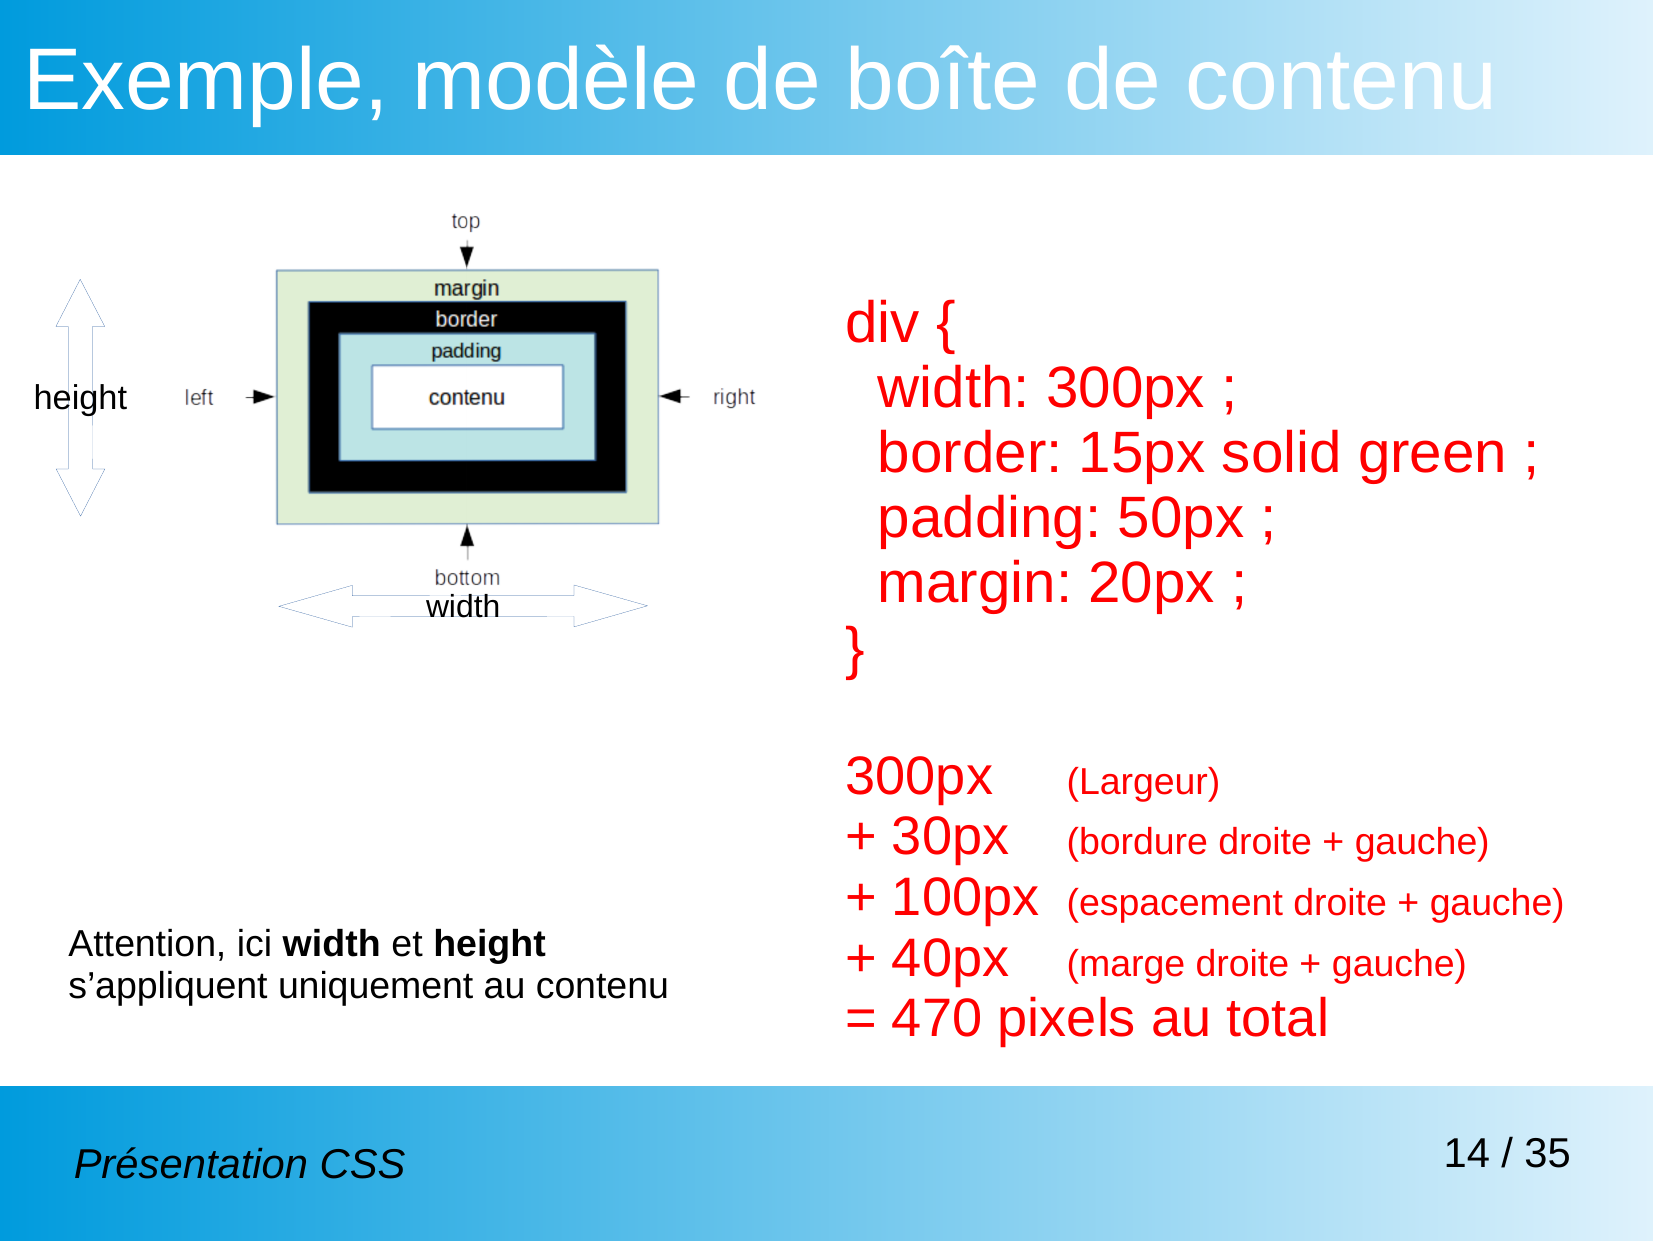

# Exemple, modèle de boîte de contenu
div {
 width: 300px ;
 border: 15px solid green ;
 padding: 50px ;
 margin: 20px ;
}
300px 	(Largeur)
+ 30px 	(bordure droite + gauche)
+ 100px 	(espacement droite + gauche)
+ 40px 	(marge droite + gauche)
= 470 pixels au total
Attention, ici width et height s’appliquent uniquement au contenu